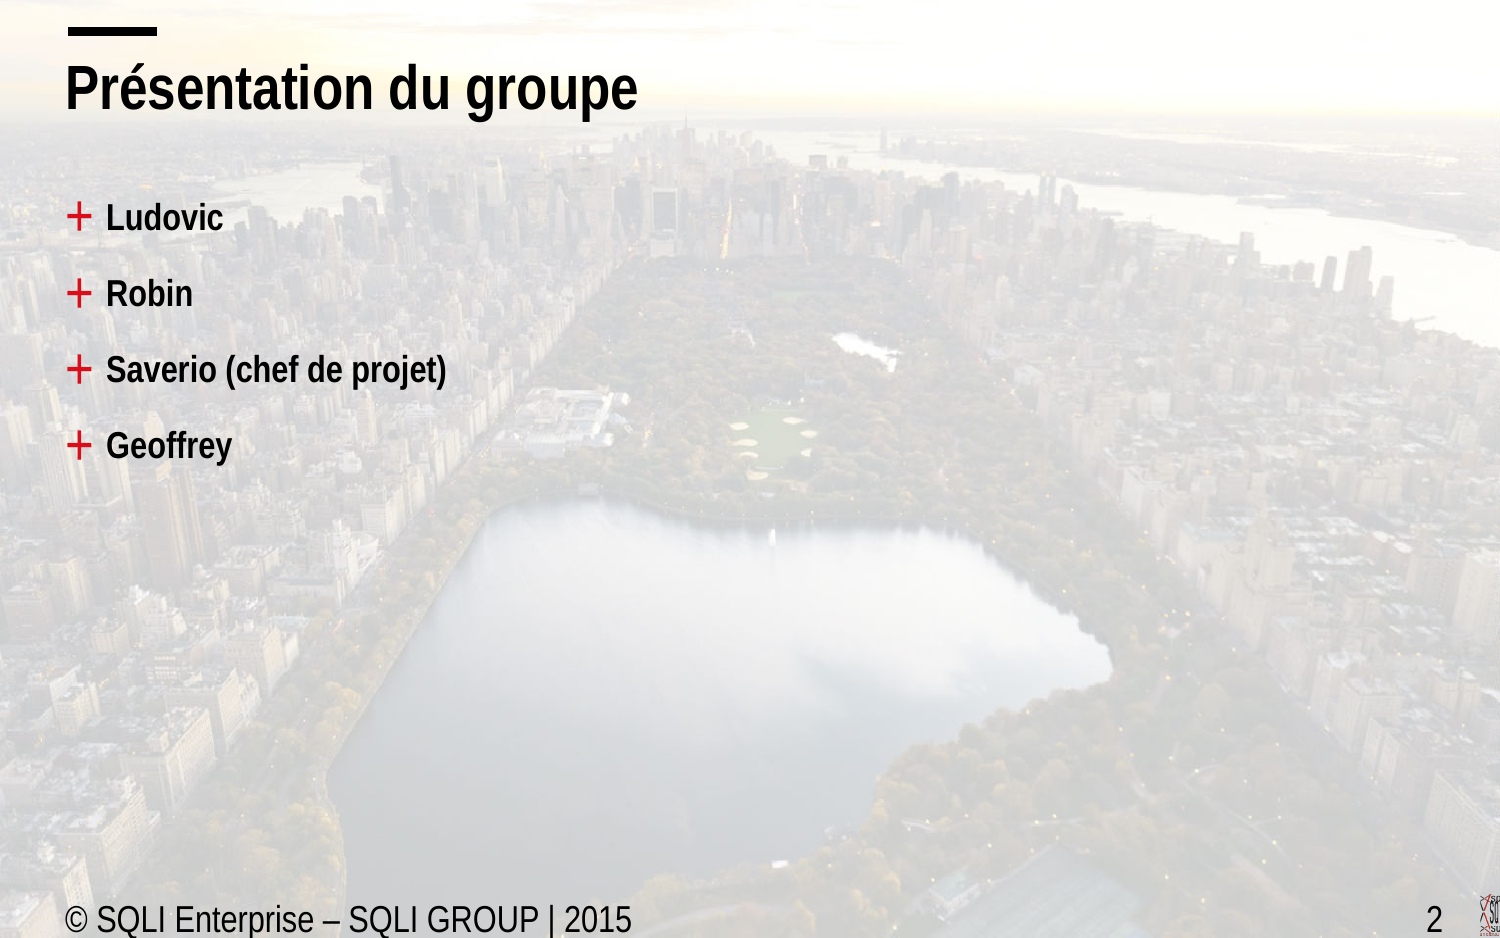

Présentation du groupe
# Ludovic
Robin
Saverio (chef de projet)
Geoffrey
© SQLI Enterprise – SQLI GROUP | 2015